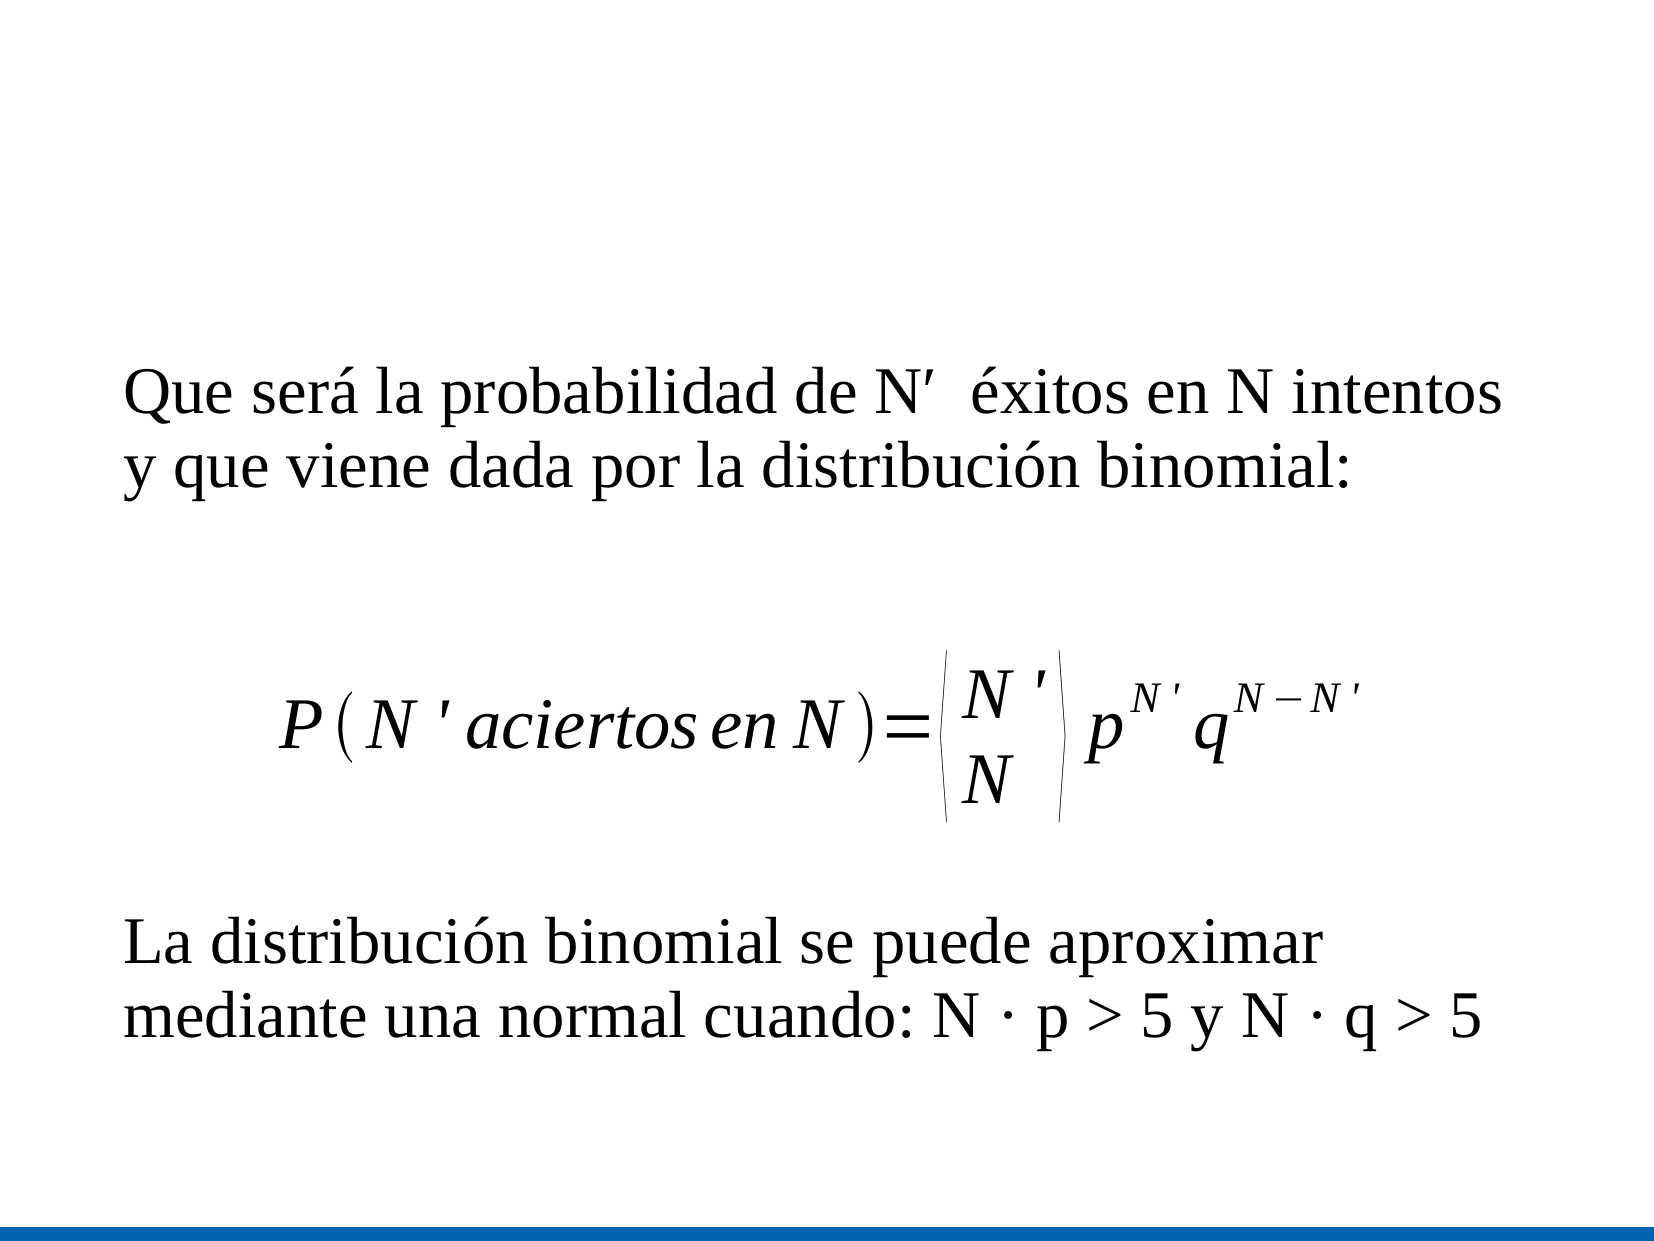

#
Que será la probabilidad de N′ éxitos en N intentos y que viene dada por la distribución binomial:
La distribución binomial se puede aproximar mediante una normal cuando: N · p > 5 y N · q > 5